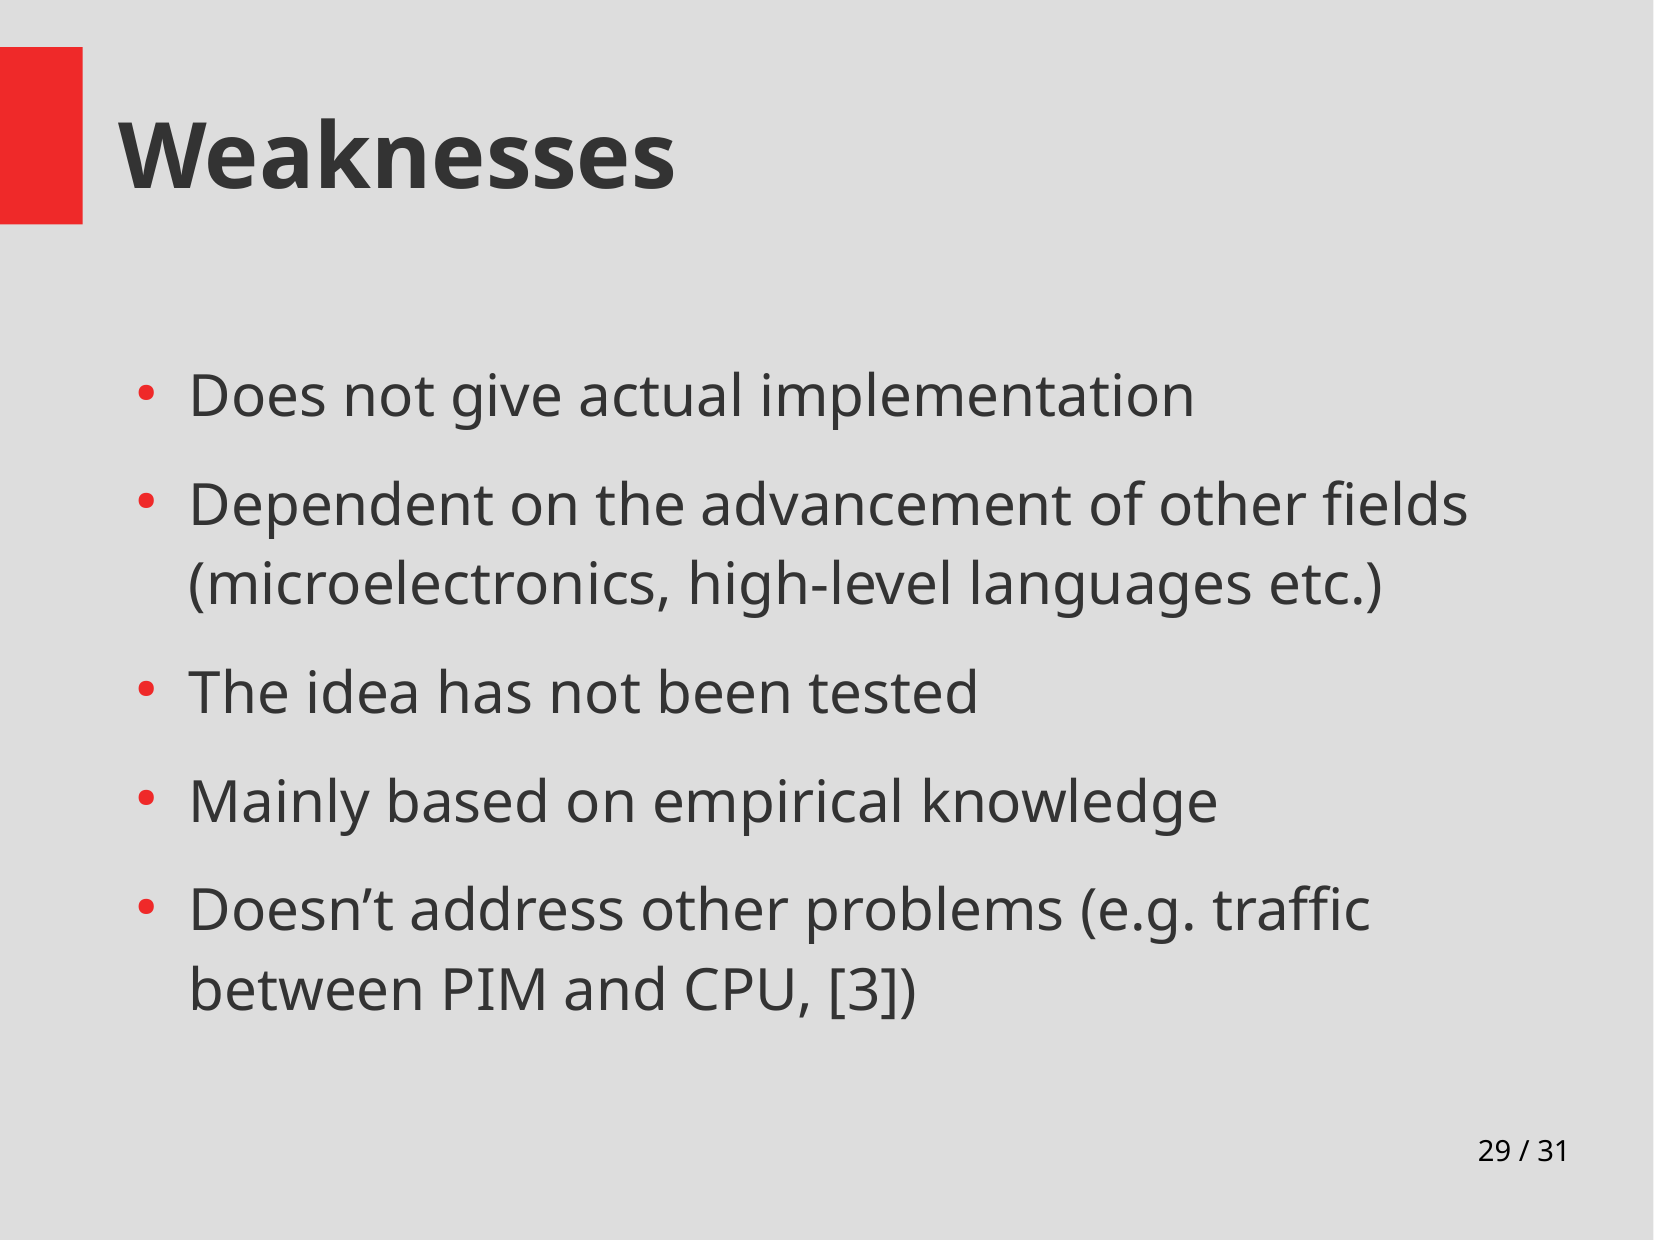

# Weaknesses
Does not give actual implementation
Dependent on the advancement of other fields (microelectronics, high-level languages etc.)
The idea has not been tested
Mainly based on empirical knowledge
Doesn’t address other problems (e.g. traffic between PIM and CPU, [3])
29